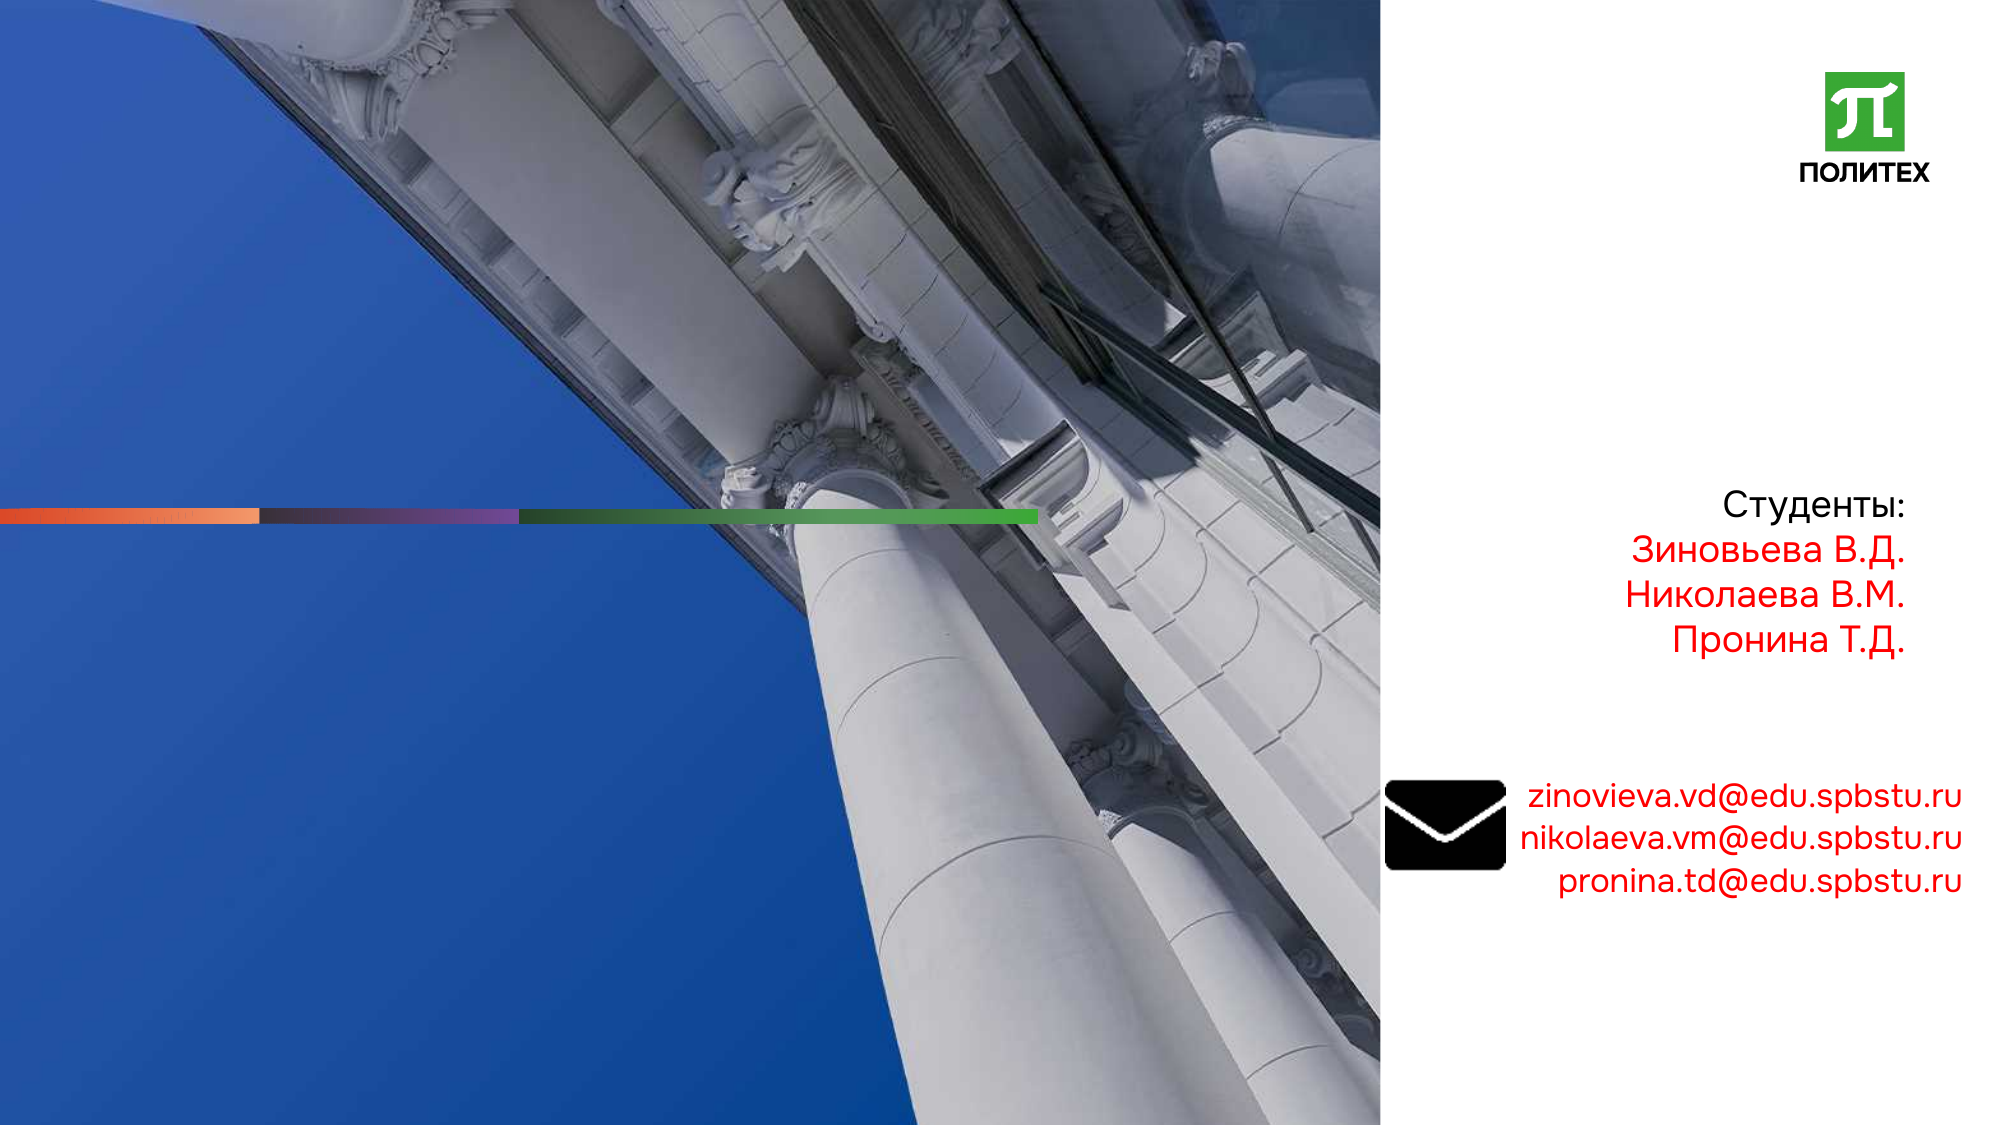

Студенты:
Зиновьева В.Д.
Николаева В.М.
Пронина Т.Д.
zinovieva.vd@edu.spbstu.ru
nikolaeva.vm@edu.spbstu.ru
pronina.td@edu.spbstu.ru